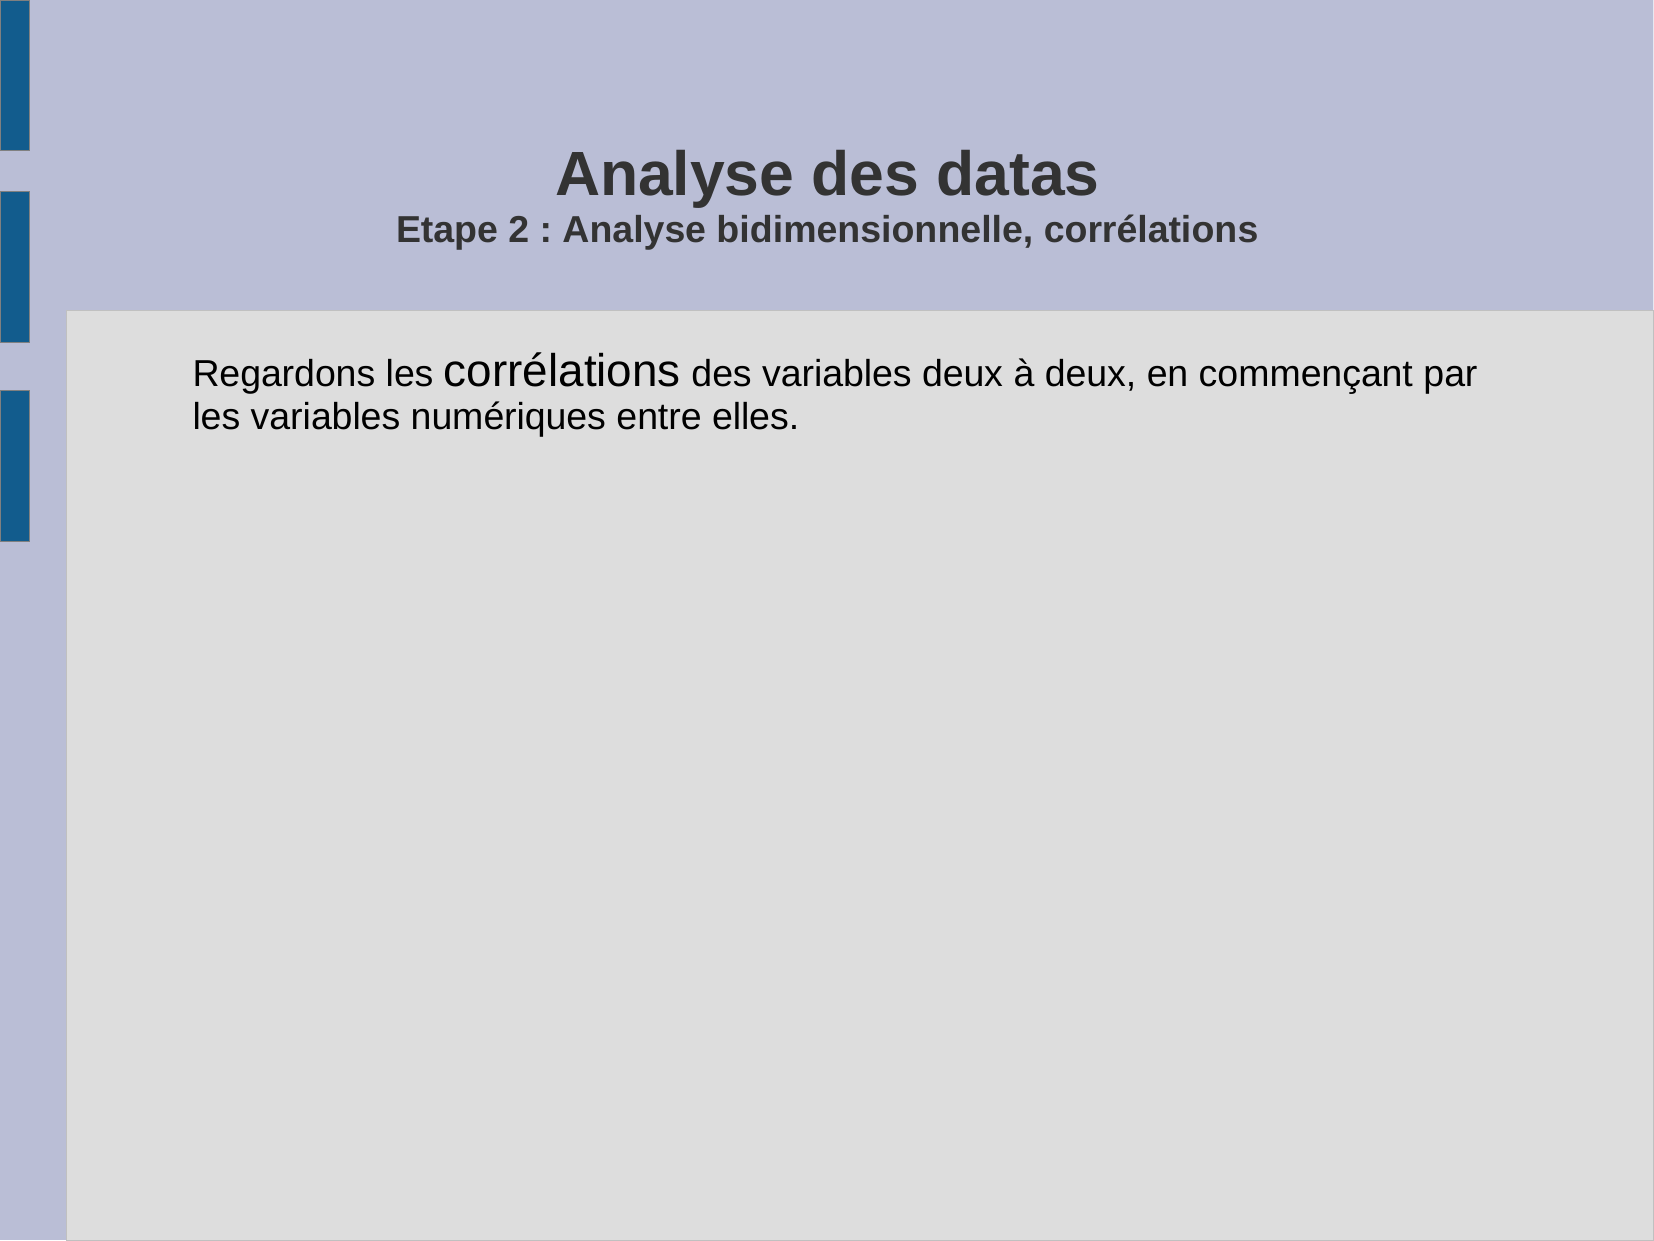

# Analyse des datas Etape 2 : Analyse bidimensionnelle, corrélations
Regardons les corrélations des variables deux à deux, en commençant par les variables numériques entre elles.